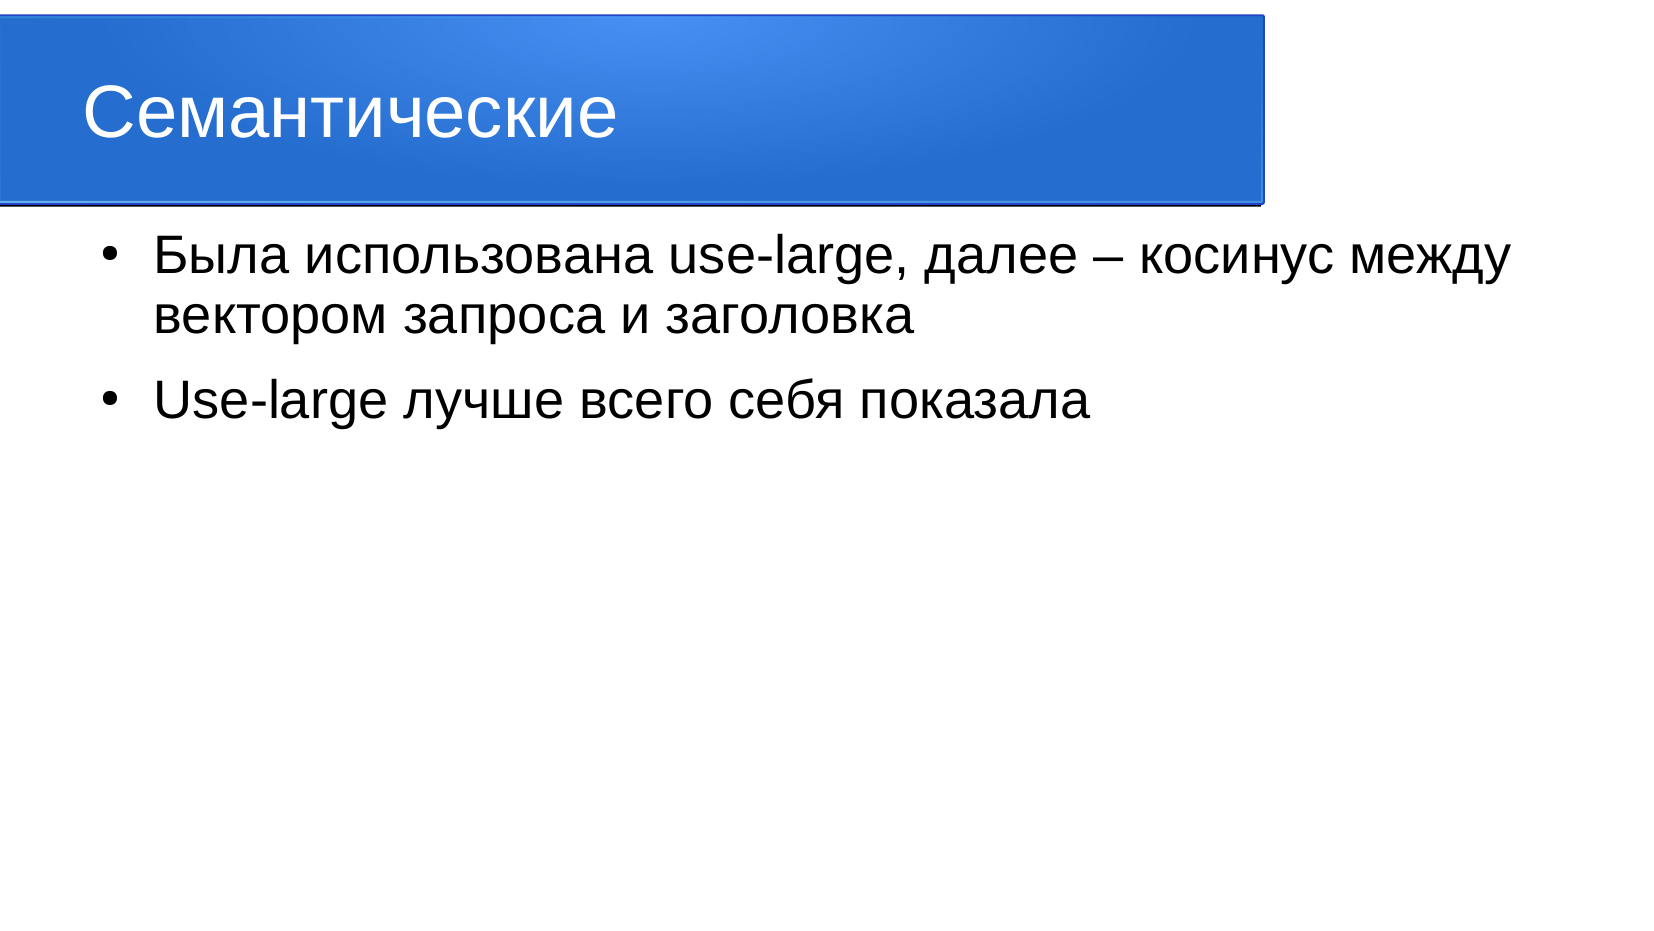

# Семантические
Была использована use-large, далее – косинус между вектором запроса и заголовка
Use-large лучше всего себя показала